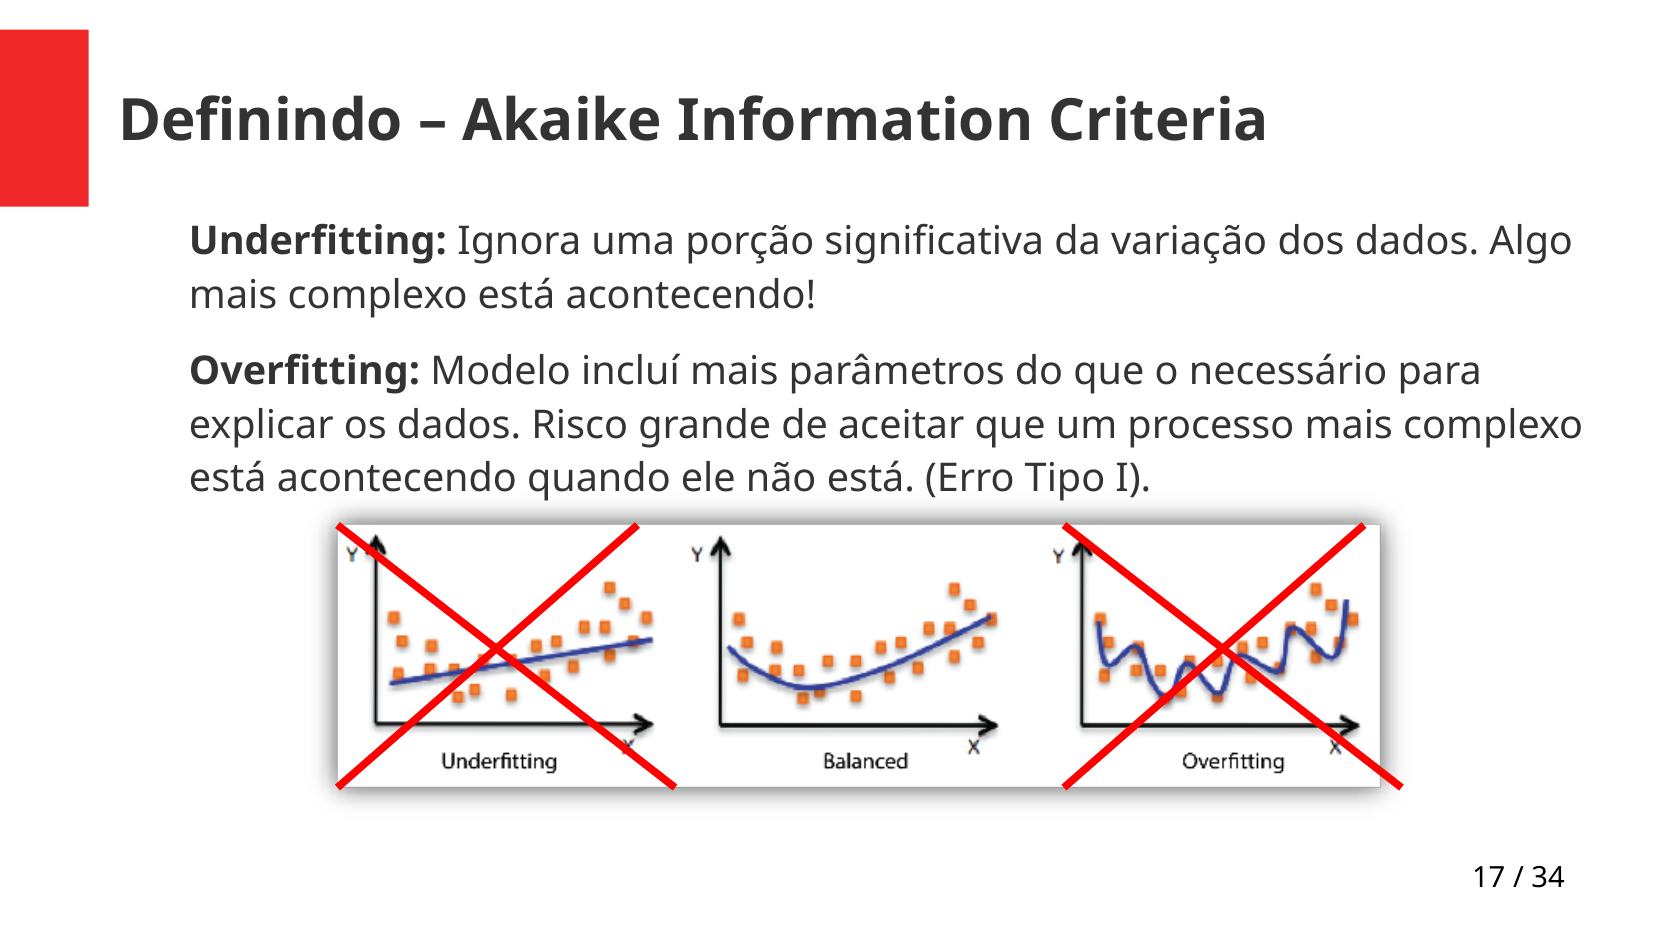

# Definindo – Akaike Information Criteria
Underfitting: Ignora uma porção significativa da variação dos dados. Algo mais complexo está acontecendo!
Overfitting: Modelo incluí mais parâmetros do que o necessário para explicar os dados. Risco grande de aceitar que um processo mais complexo está acontecendo quando ele não está. (Erro Tipo I).
17